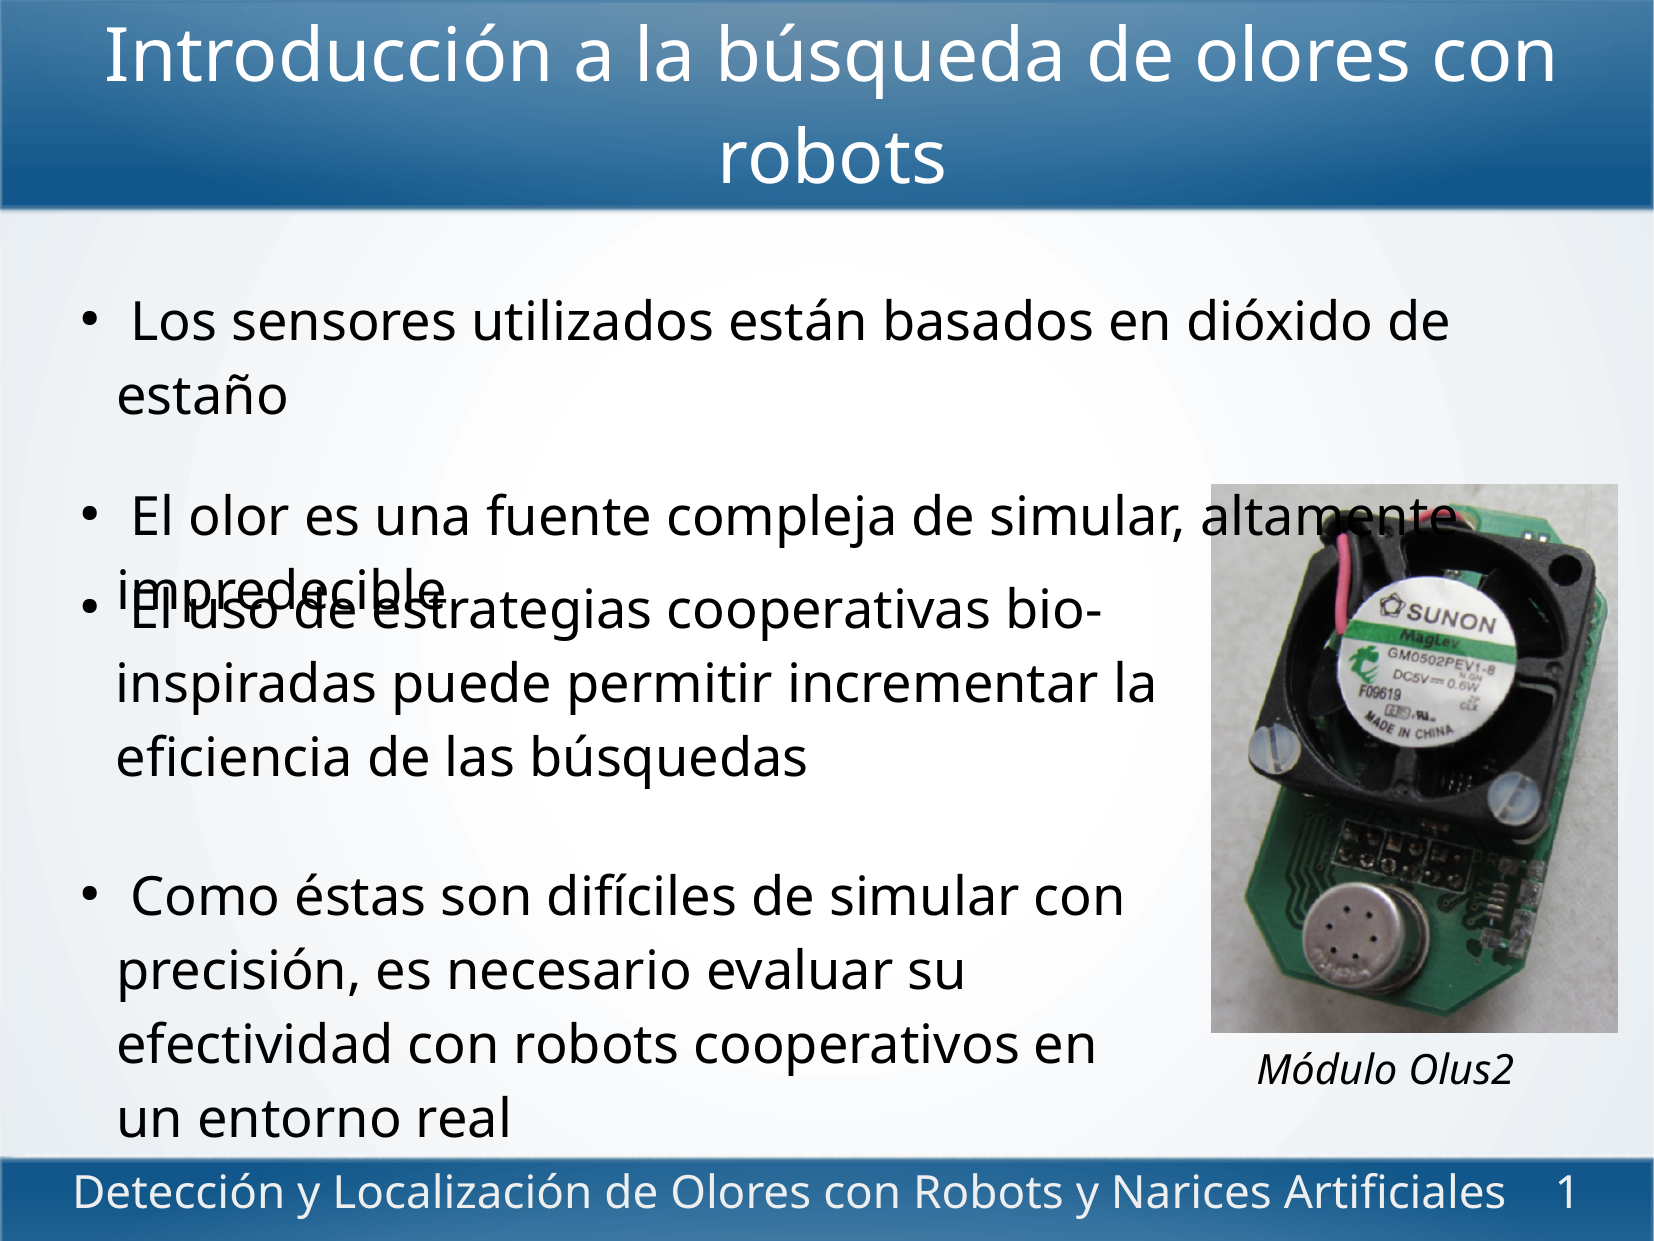

# Introducción a la búsqueda de olores con robots
 Los sensores utilizados están basados en dióxido de estaño
 El olor es una fuente compleja de simular, altamente impredecible
 El uso de estrategias cooperativas bio-inspiradas puede permitir incrementar la eficiencia de las búsquedas
 Como éstas son difíciles de simular con precisión, es necesario evaluar su efectividad con robots cooperativos en un entorno real
Módulo Olus2
Detección y Localización de Olores con Robots y Narices Artificiales 1